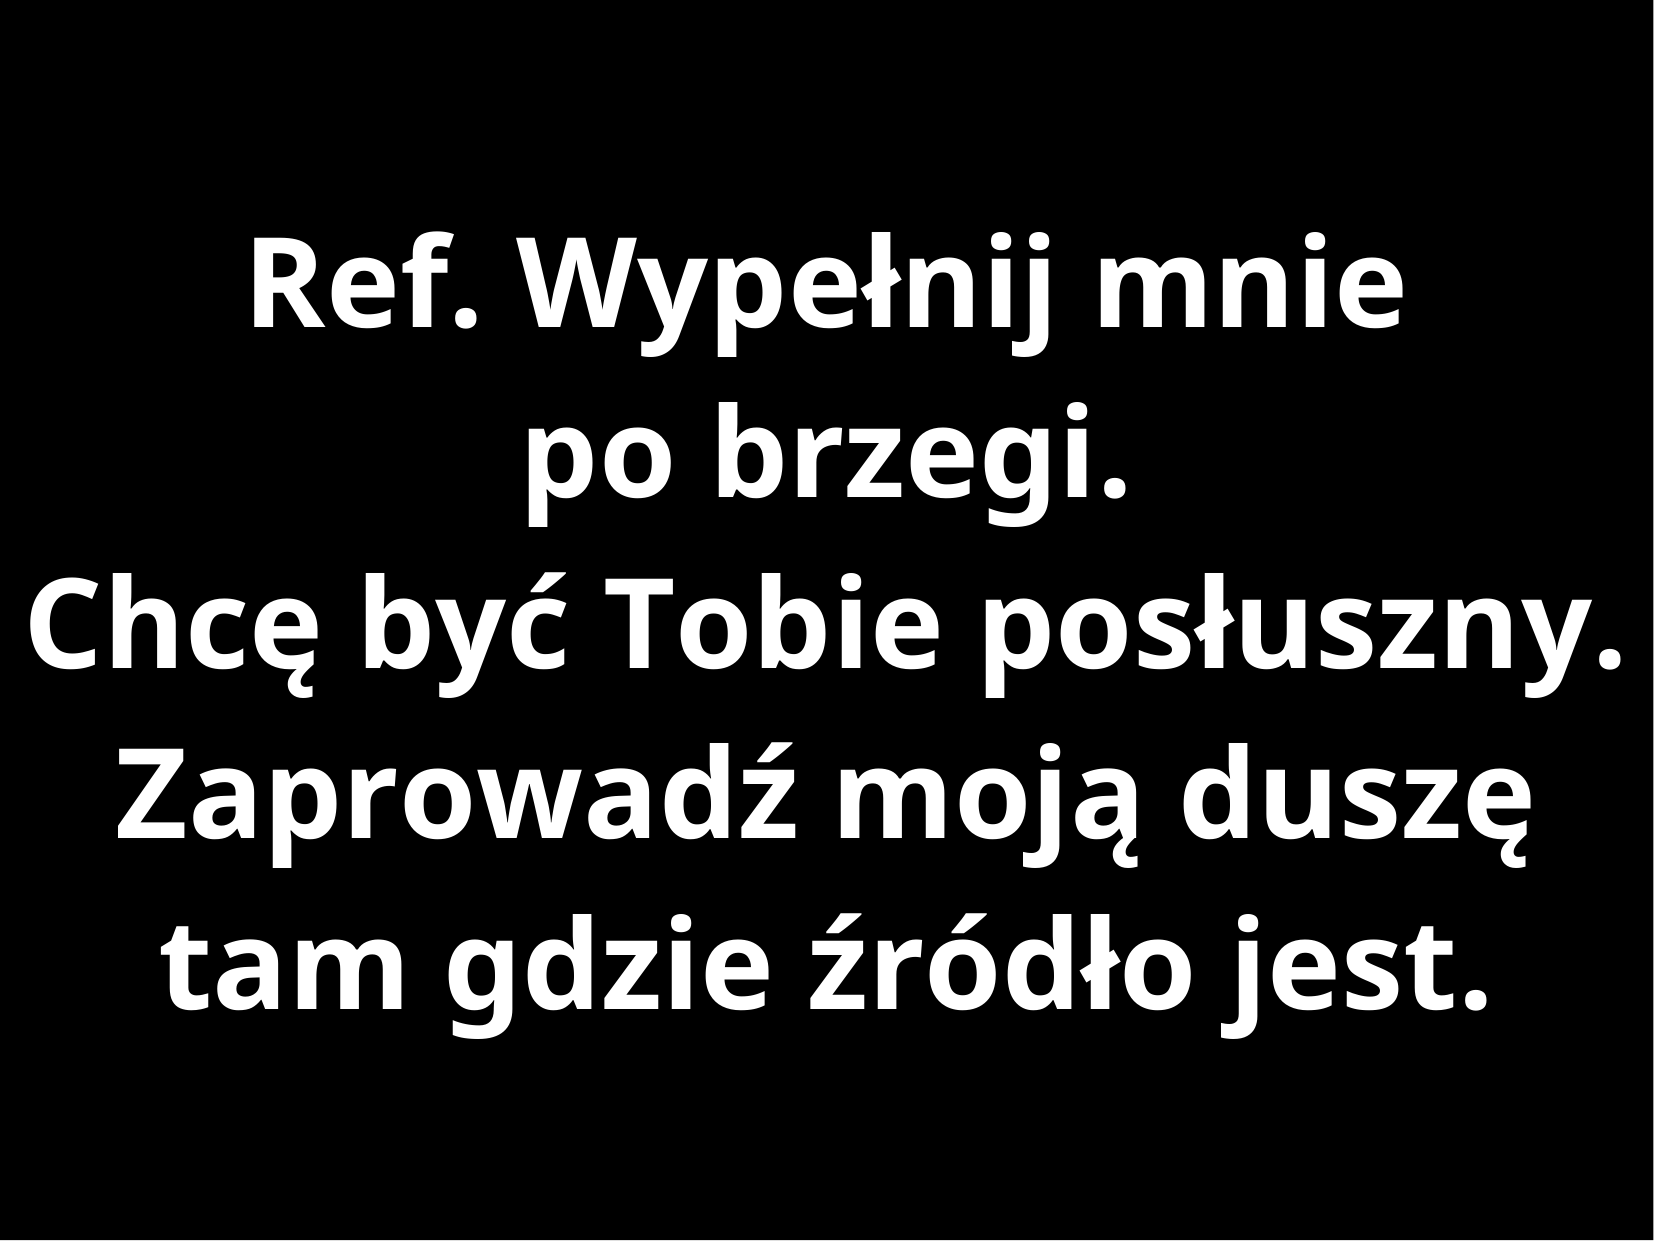

# Ref. Wypełnij mnie po brzegi. Chcę być Tobie posłuszny. Zaprowadź moją duszę tam gdzie źródło jest.